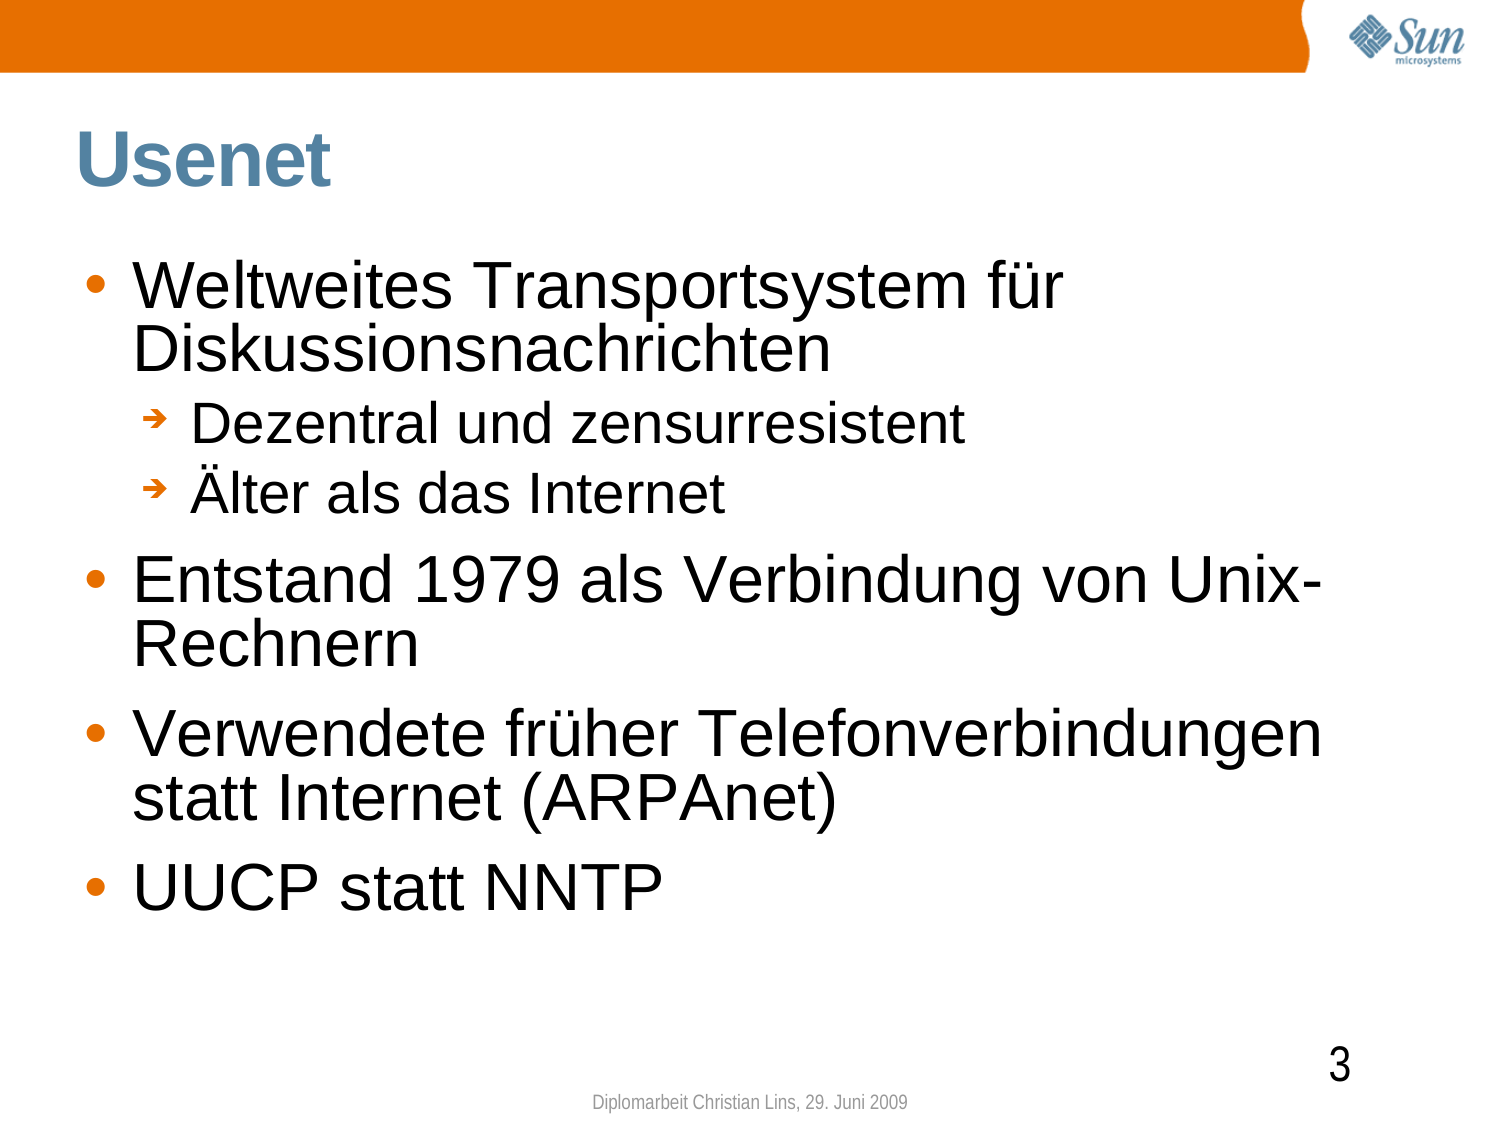

# Usenet
Weltweites Transportsystem für Diskussionsnachrichten
Dezentral und zensurresistent
Älter als das Internet
Entstand 1979 als Verbindung von Unix-Rechnern
Verwendete früher Telefonverbindungen statt Internet (ARPAnet)
UUCP statt NNTP